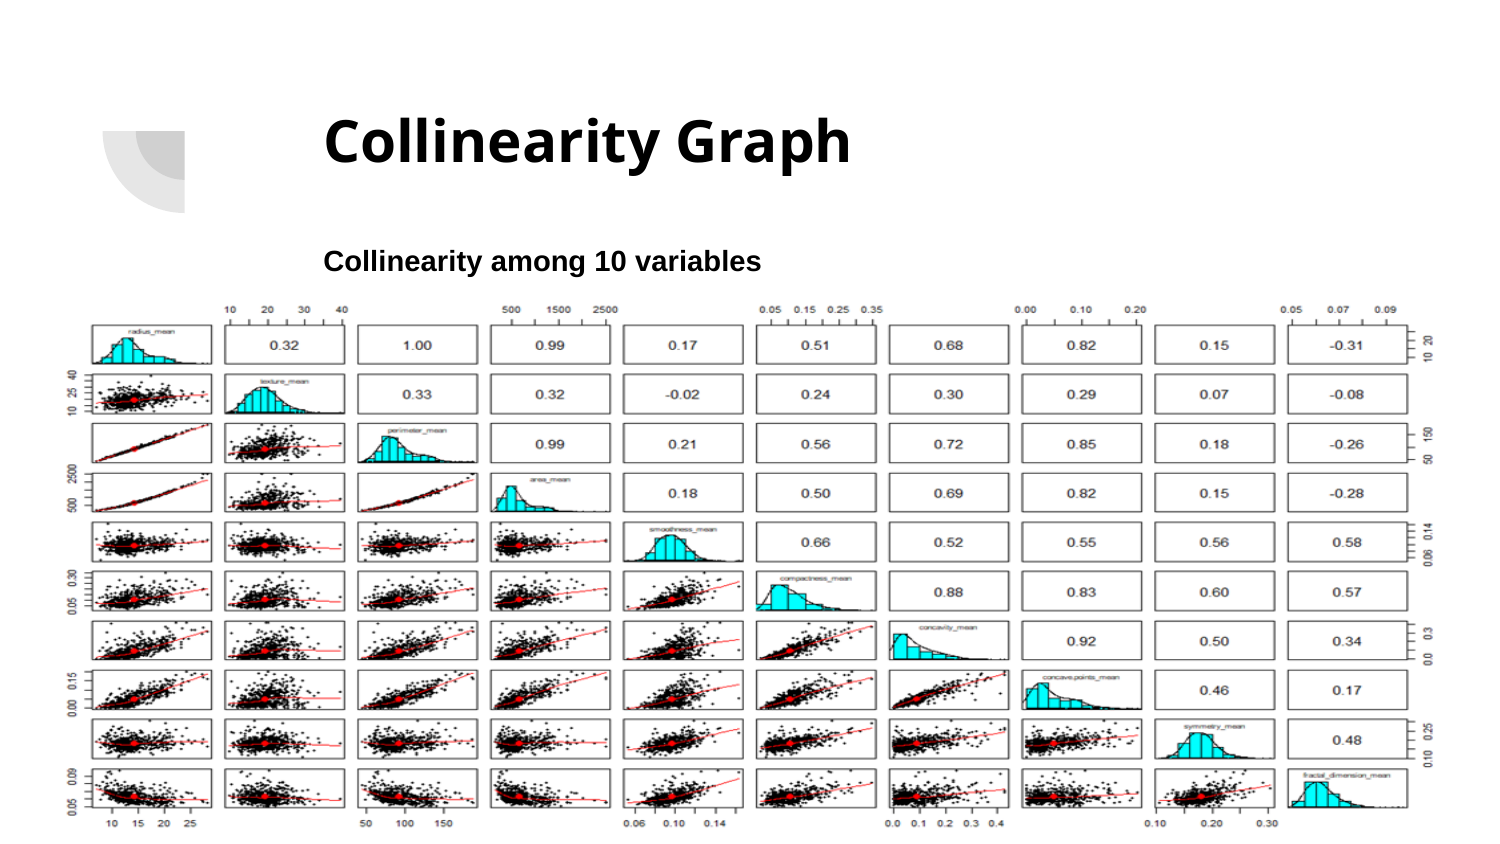

# Collinearity Graph
Collinearity among 10 variables